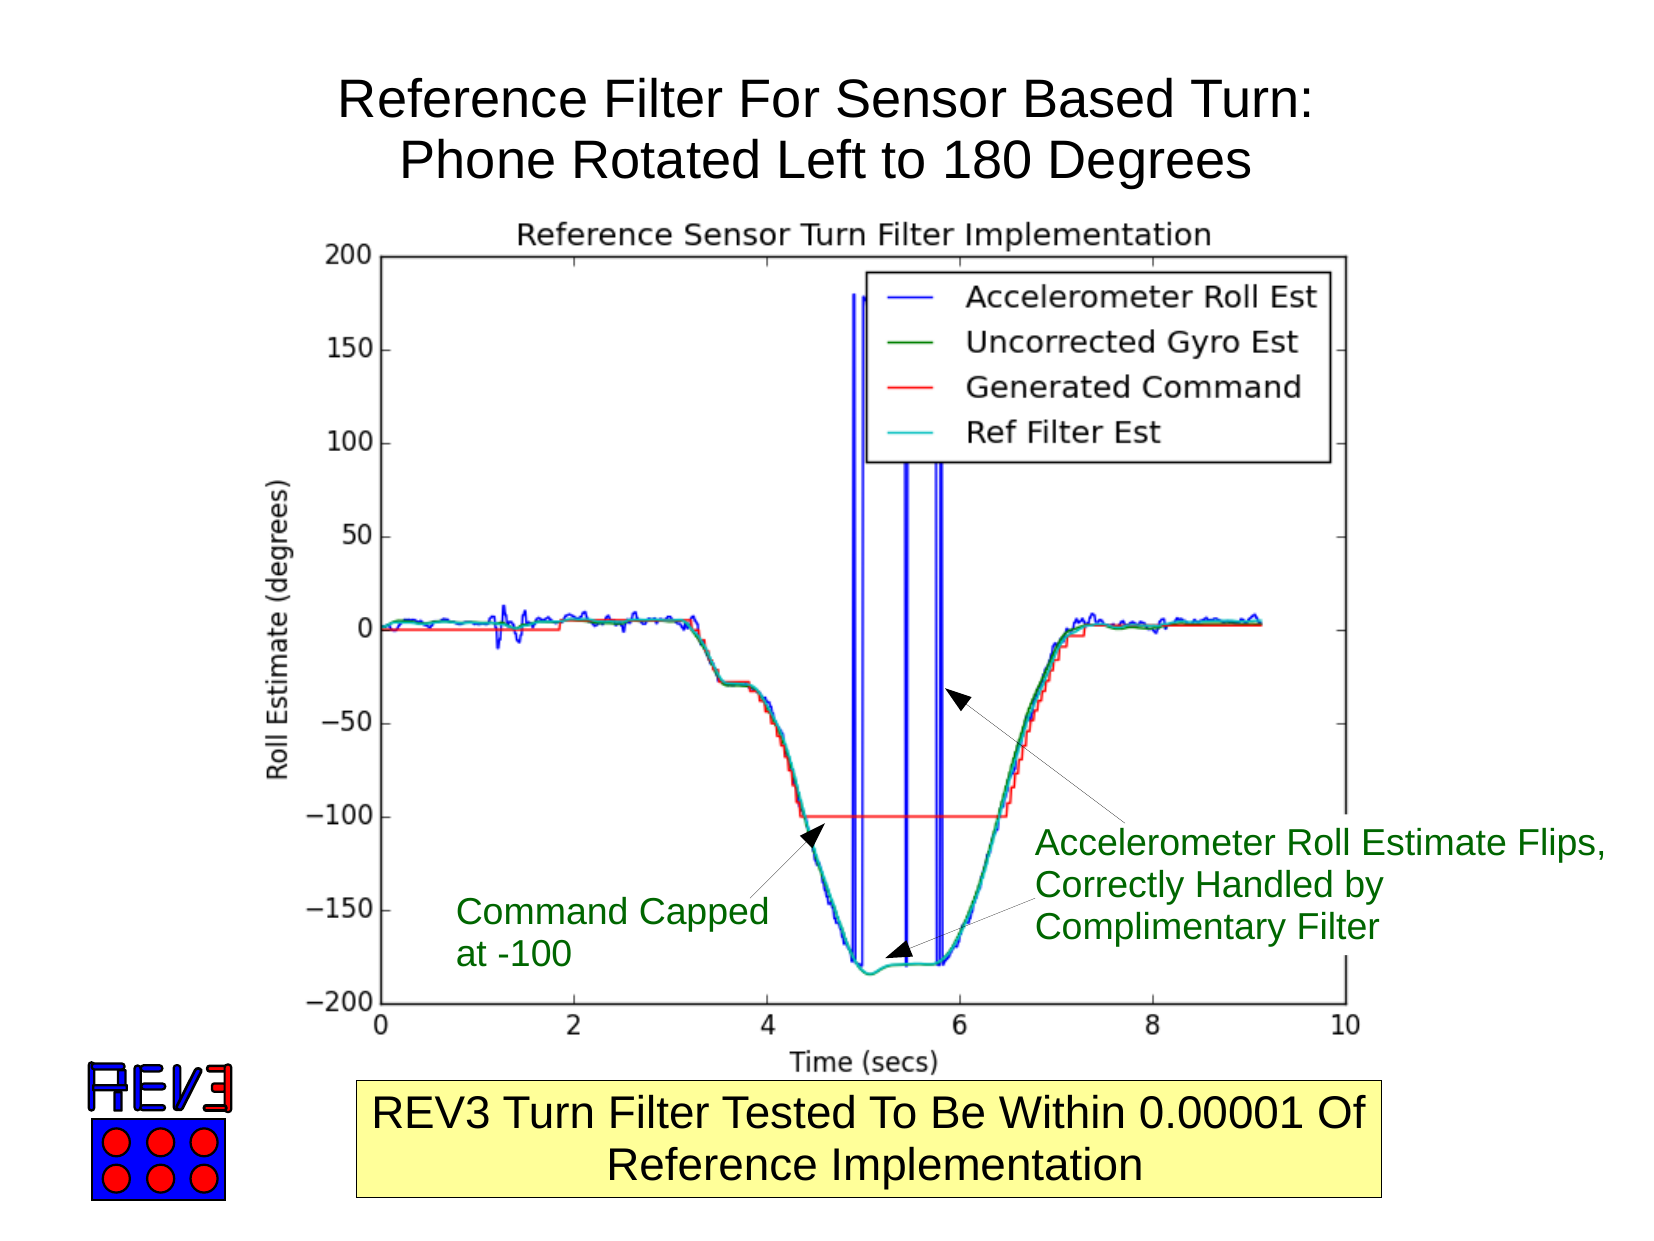

# Reference Filter For Sensor Based Turn: Phone Rotated Left to 180 Degrees
Accelerometer Roll Estimate Flips,
Correctly Handled by
Complimentary Filter
Command Capped
at -100
REV3 Turn Filter Tested To Be Within 0.00001 Of
 Reference Implementation